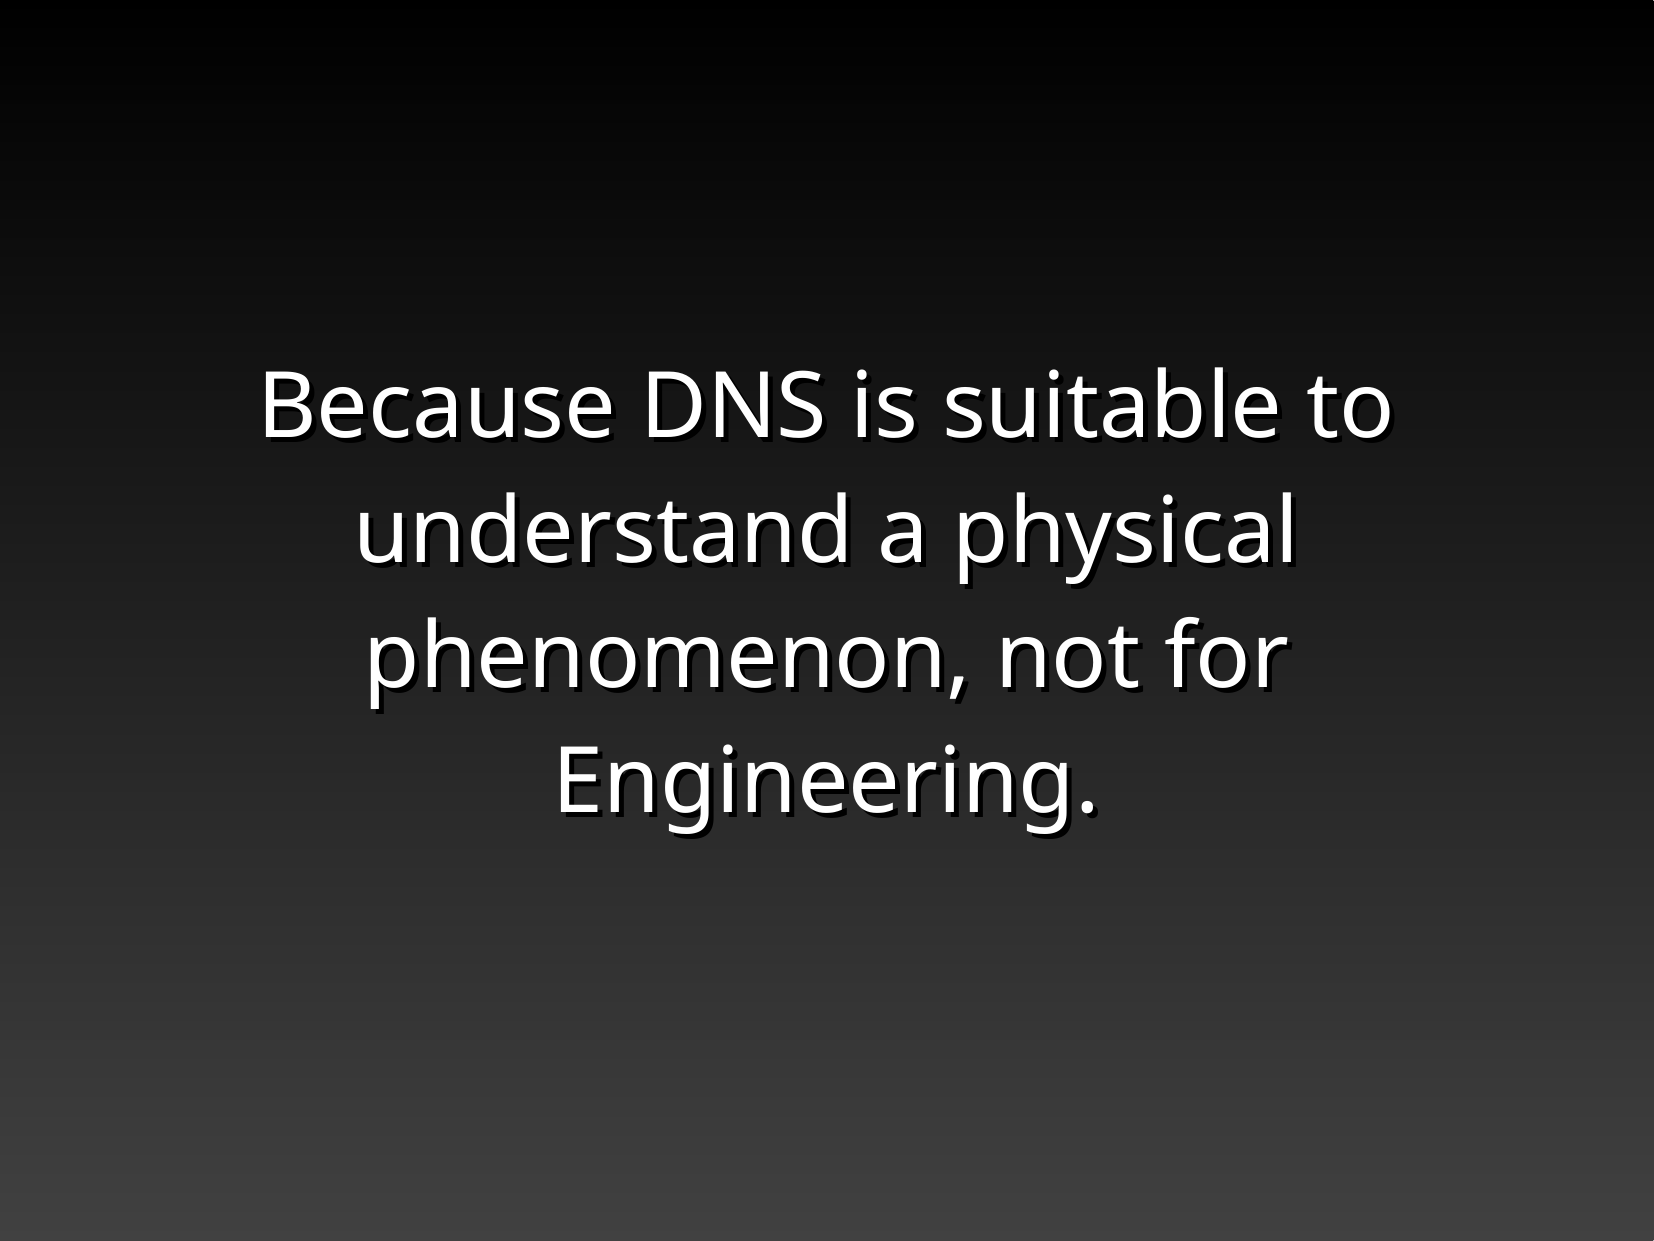

# Because DNS is suitable to understand a physical phenomenon, not for Engineering.